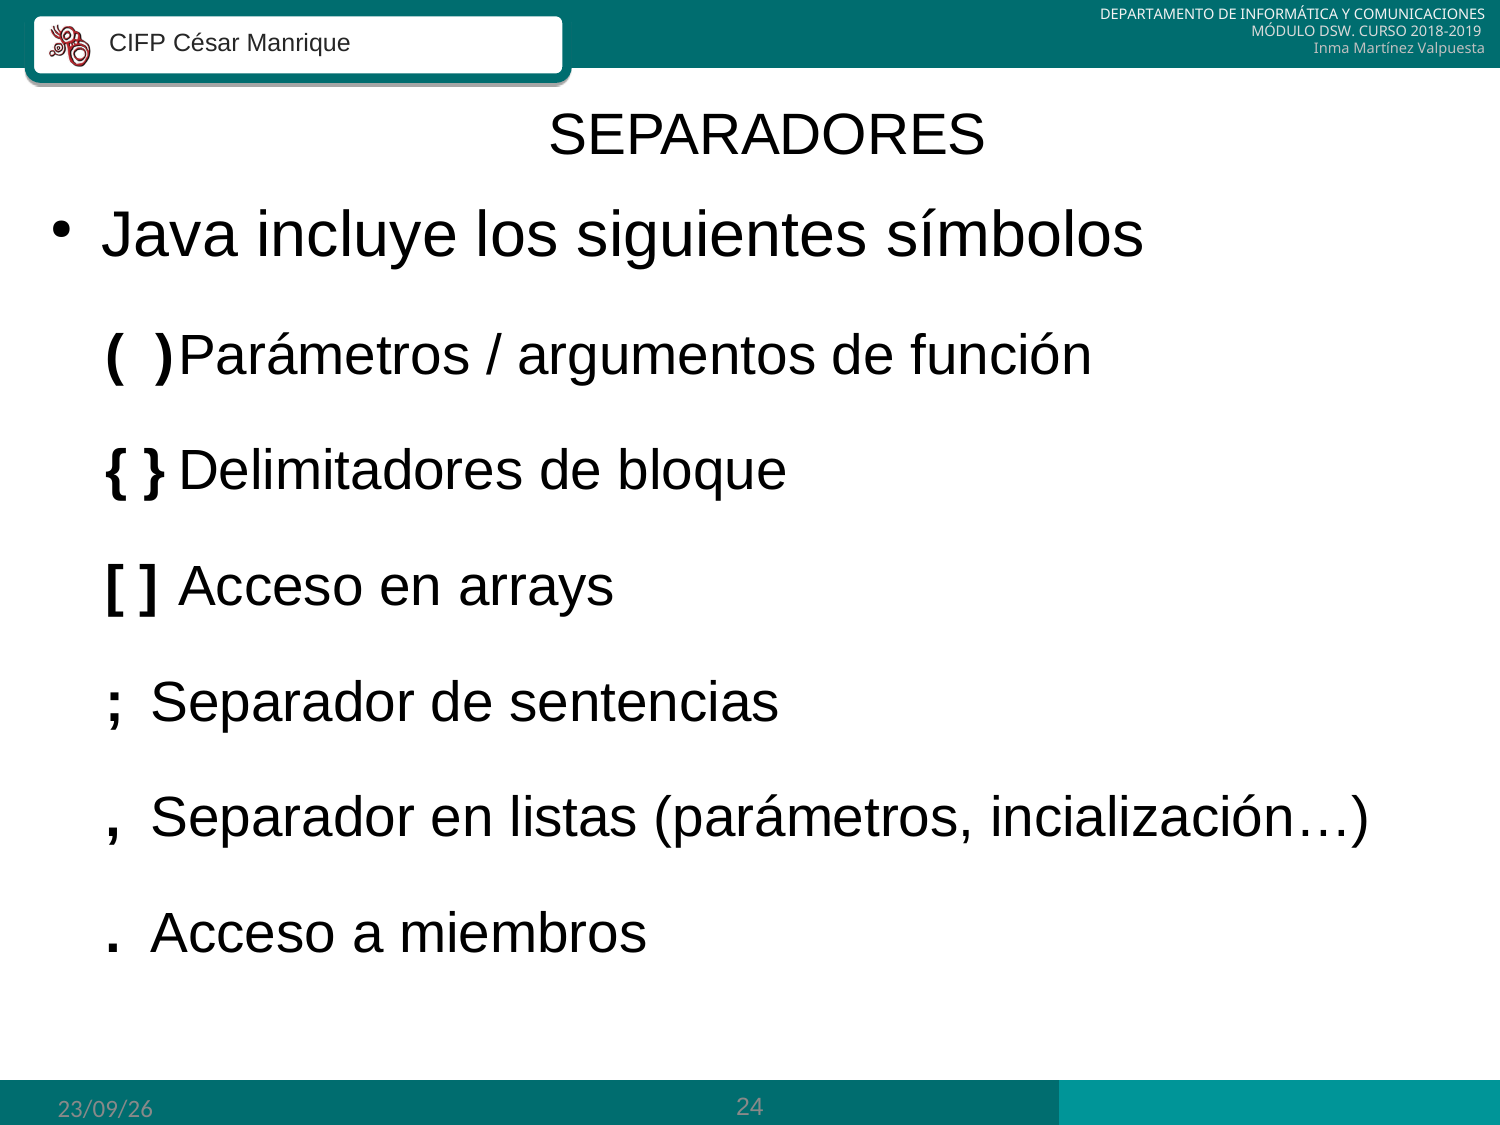

# SEPARADORES
Java incluye los siguientes símbolos
( )		Parámetros / argumentos de función
{ }		Delimitadores de bloque
[ ] 		Acceso en arrays
; 			Separador de sentencias
, 			Separador en listas (parámetros, incialización…)
. 			Acceso a miembros